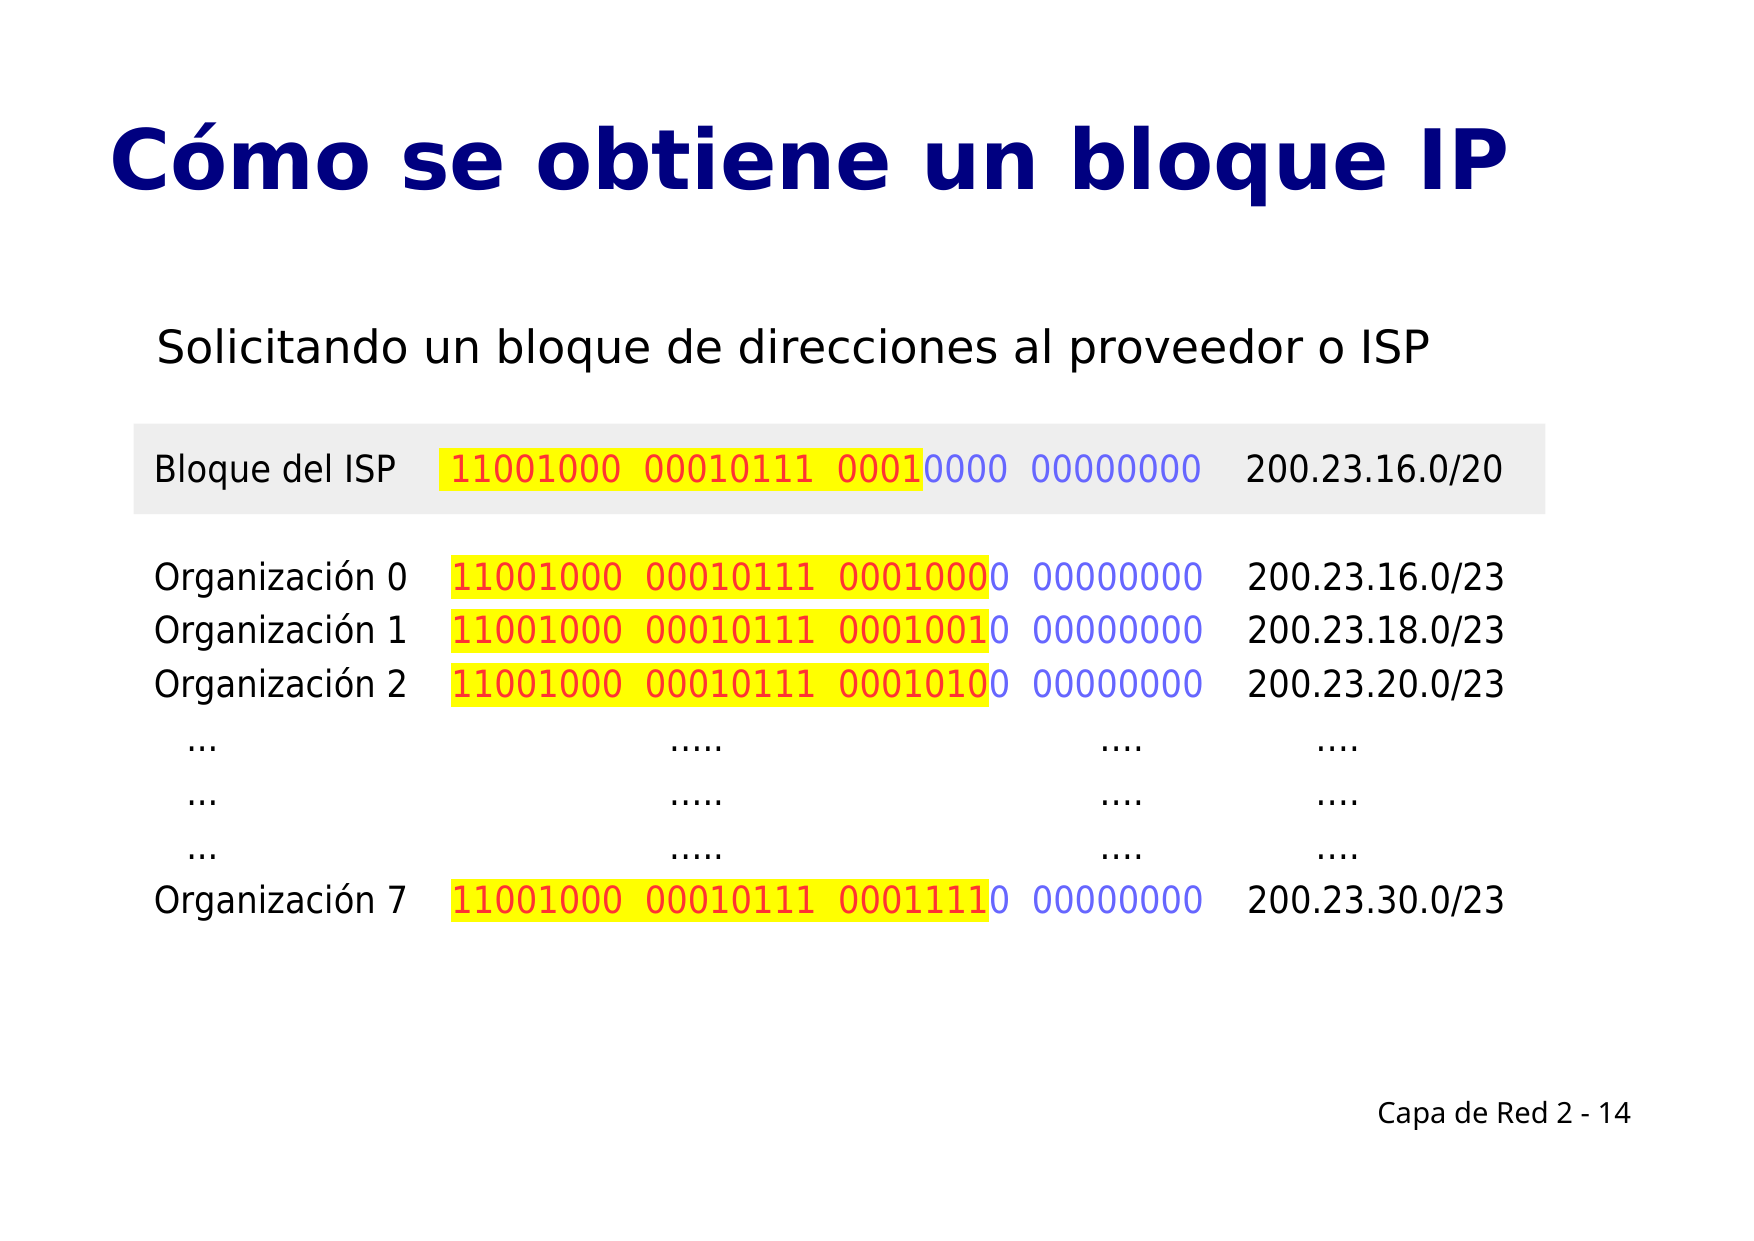

# Cómo se obtiene un bloque IP
Solicitando un bloque de direcciones al proveedor o ISP
Bloque del ISP 11001000 00010111 00010000 00000000 200.23.16.0/20
Organización 0 11001000 00010111 00010000 00000000 200.23.16.0/23
Organización 1 11001000 00010111 00010010 00000000 200.23.18.0/23
Organización 2 11001000 00010111 00010100 00000000 200.23.20.0/23
 ... ….. …. ….
 ... ….. …. ….
 ... ….. …. ….
Organización 7 11001000 00010111 00011110 00000000 200.23.30.0/23